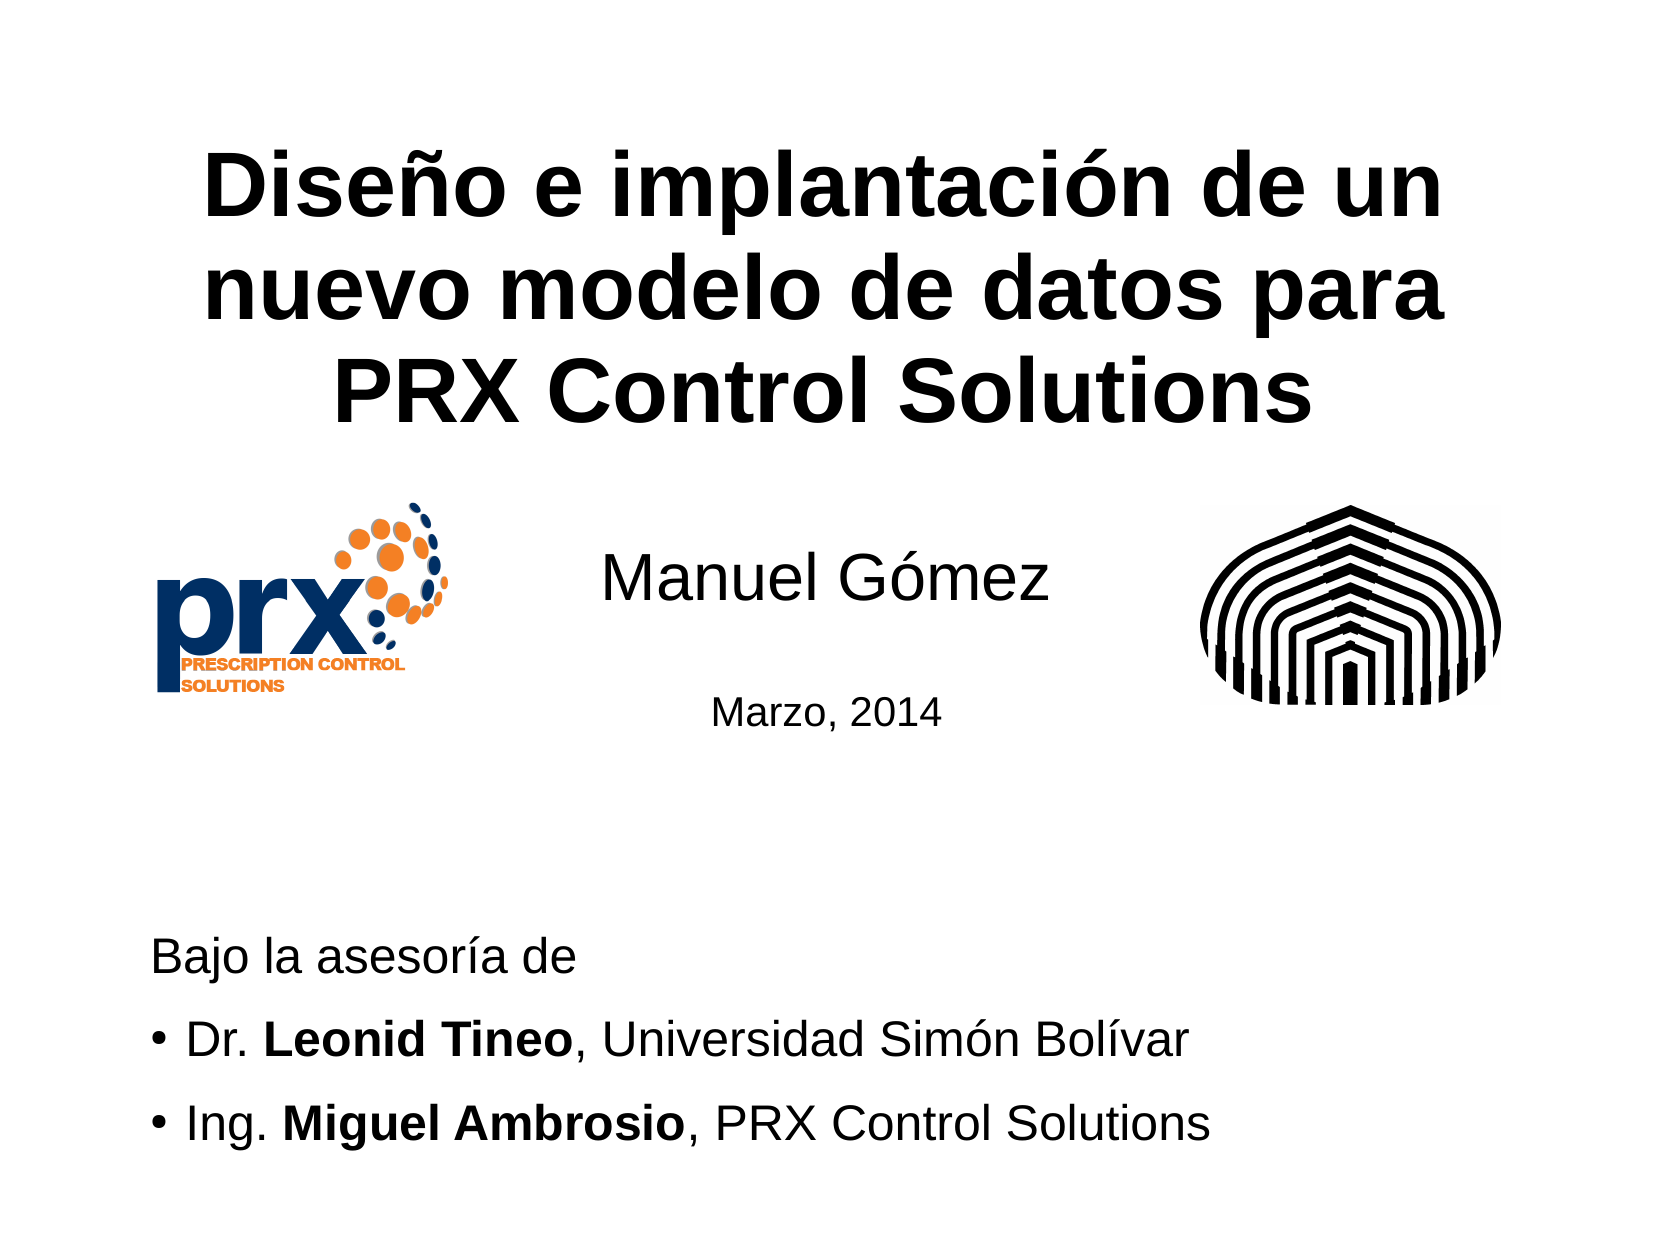

# Diseño e implantación de un nuevo modelo de datos para PRX Control Solutions
Manuel Gómez
Marzo, 2014
Bajo la asesoría de
Dr. Leonid Tineo, Universidad Simón Bolívar
Ing. Miguel Ambrosio, PRX Control Solutions